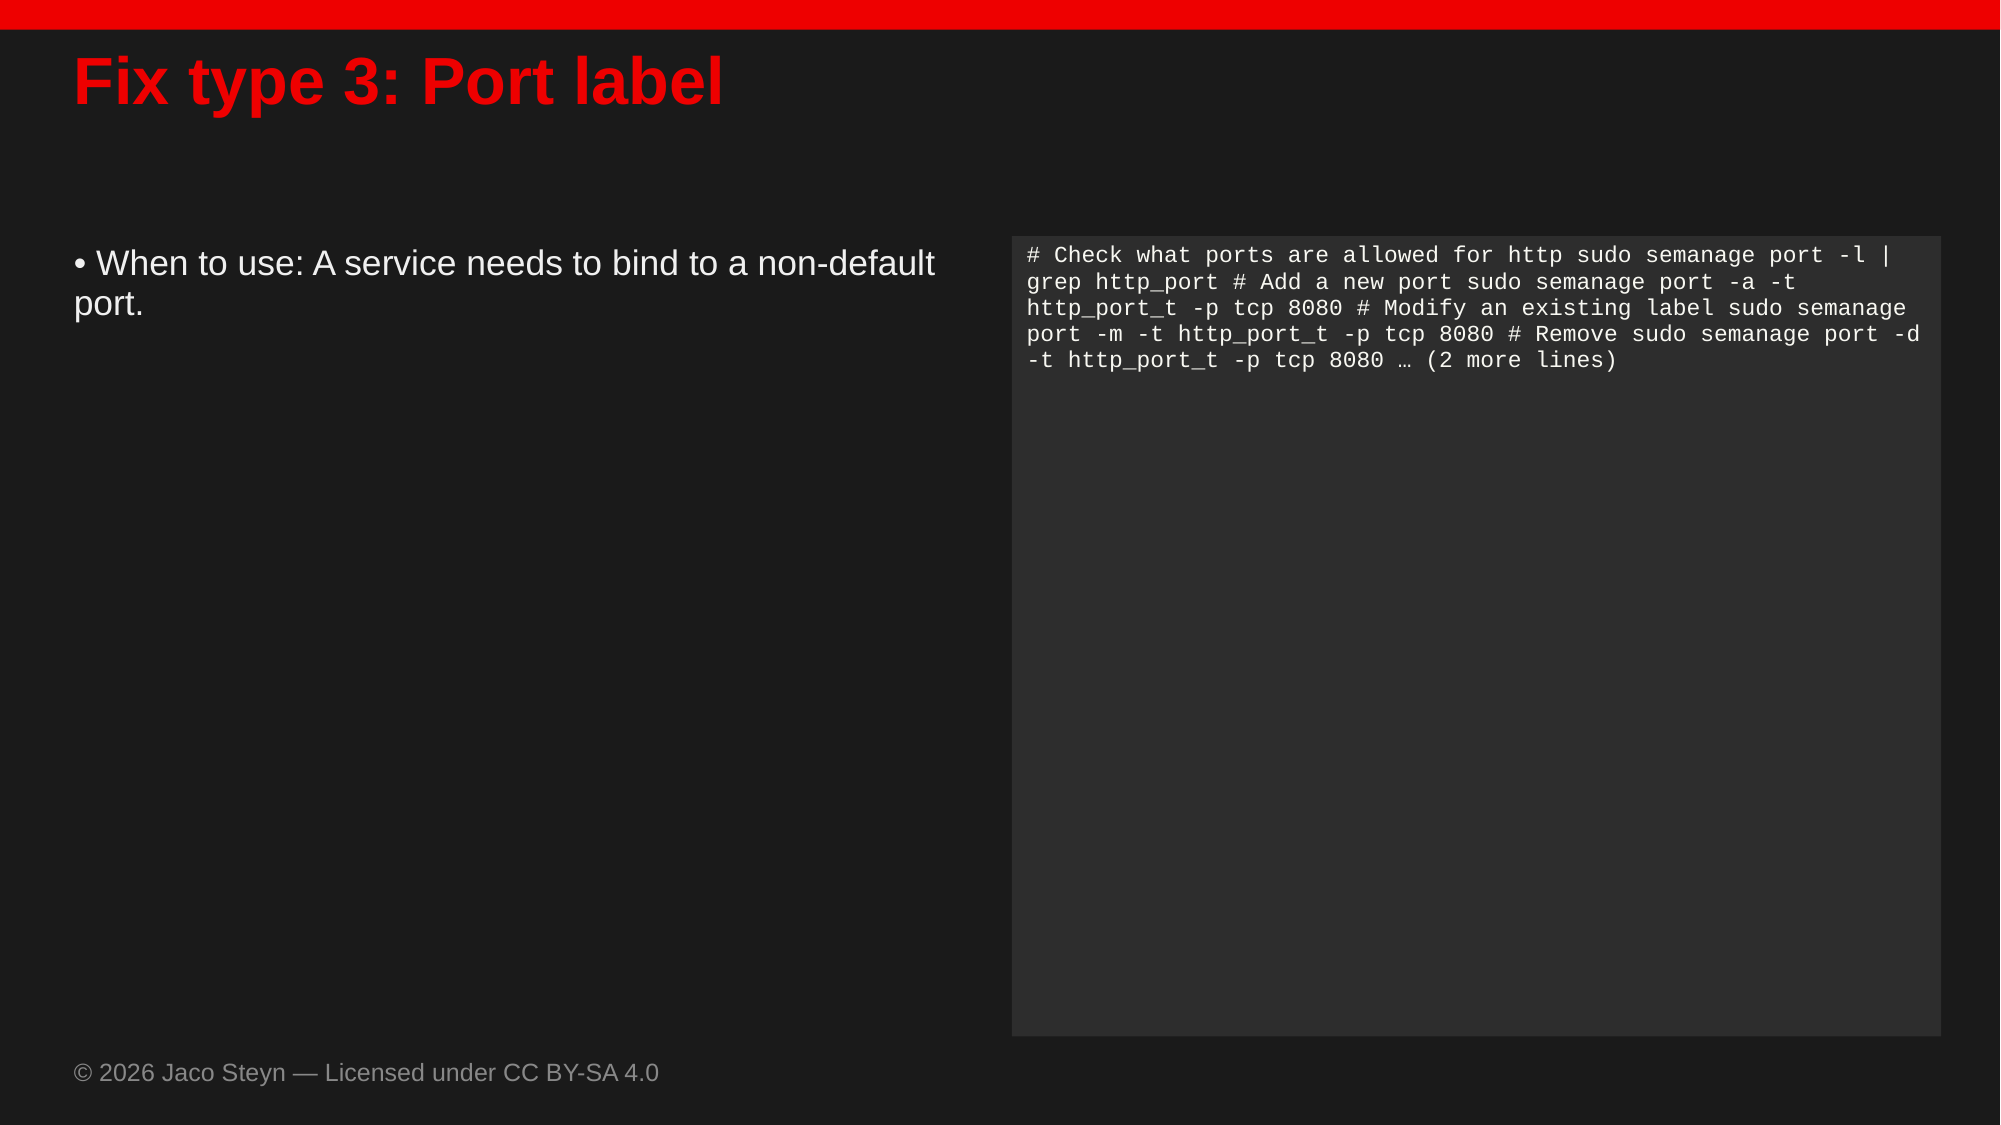

Fix type 3: Port label
• When to use: A service needs to bind to a non-default port.
# Check what ports are allowed for http sudo semanage port -l | grep http_port # Add a new port sudo semanage port -a -t http_port_t -p tcp 8080 # Modify an existing label sudo semanage port -m -t http_port_t -p tcp 8080 # Remove sudo semanage port -d -t http_port_t -p tcp 8080 … (2 more lines)
© 2026 Jaco Steyn — Licensed under CC BY-SA 4.0